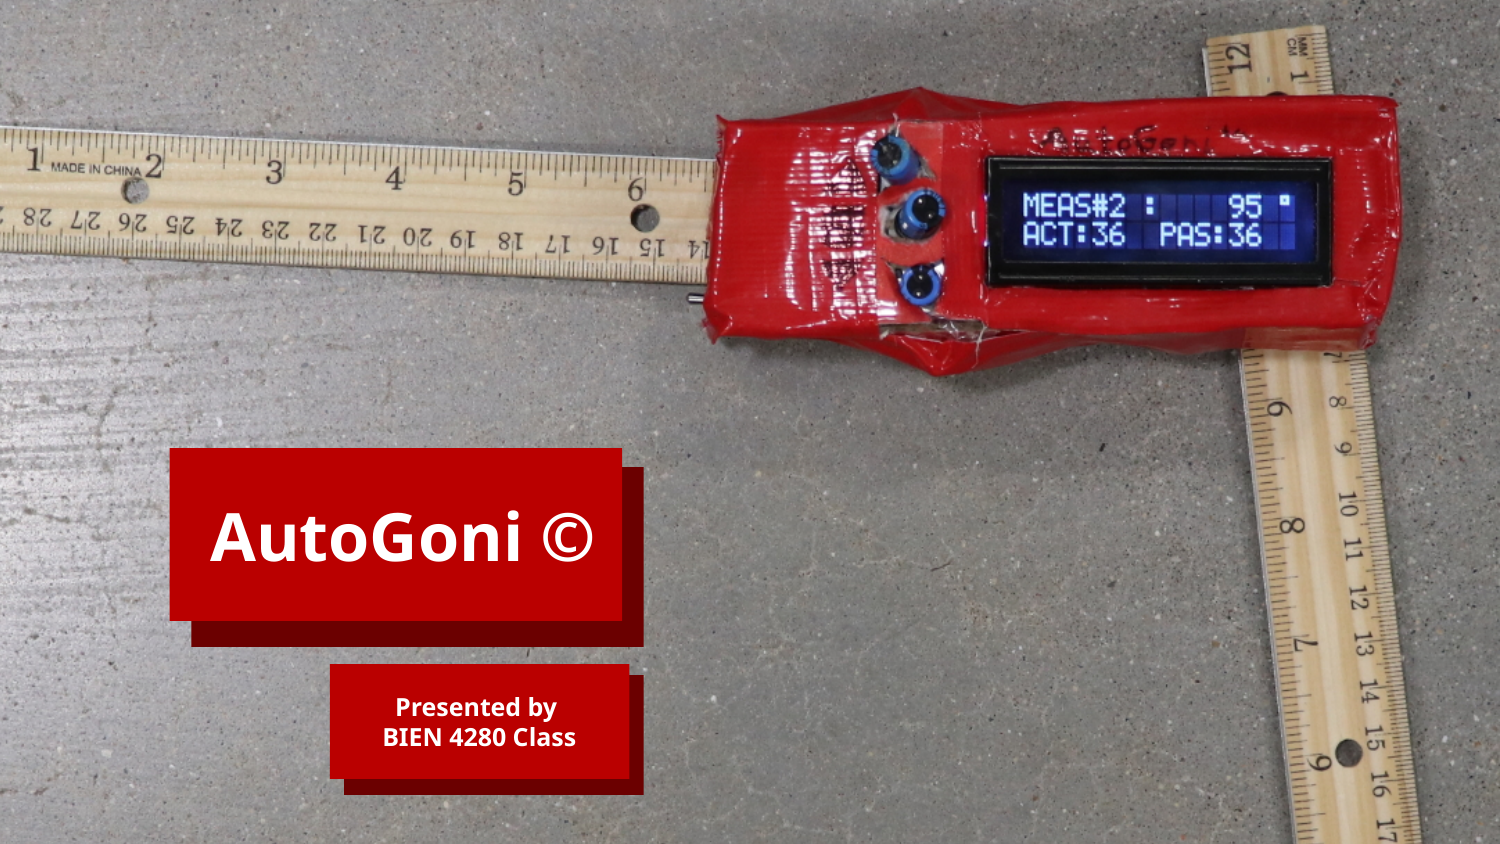

# AutoGoni ©
Presented by
BIEN 4280 Class